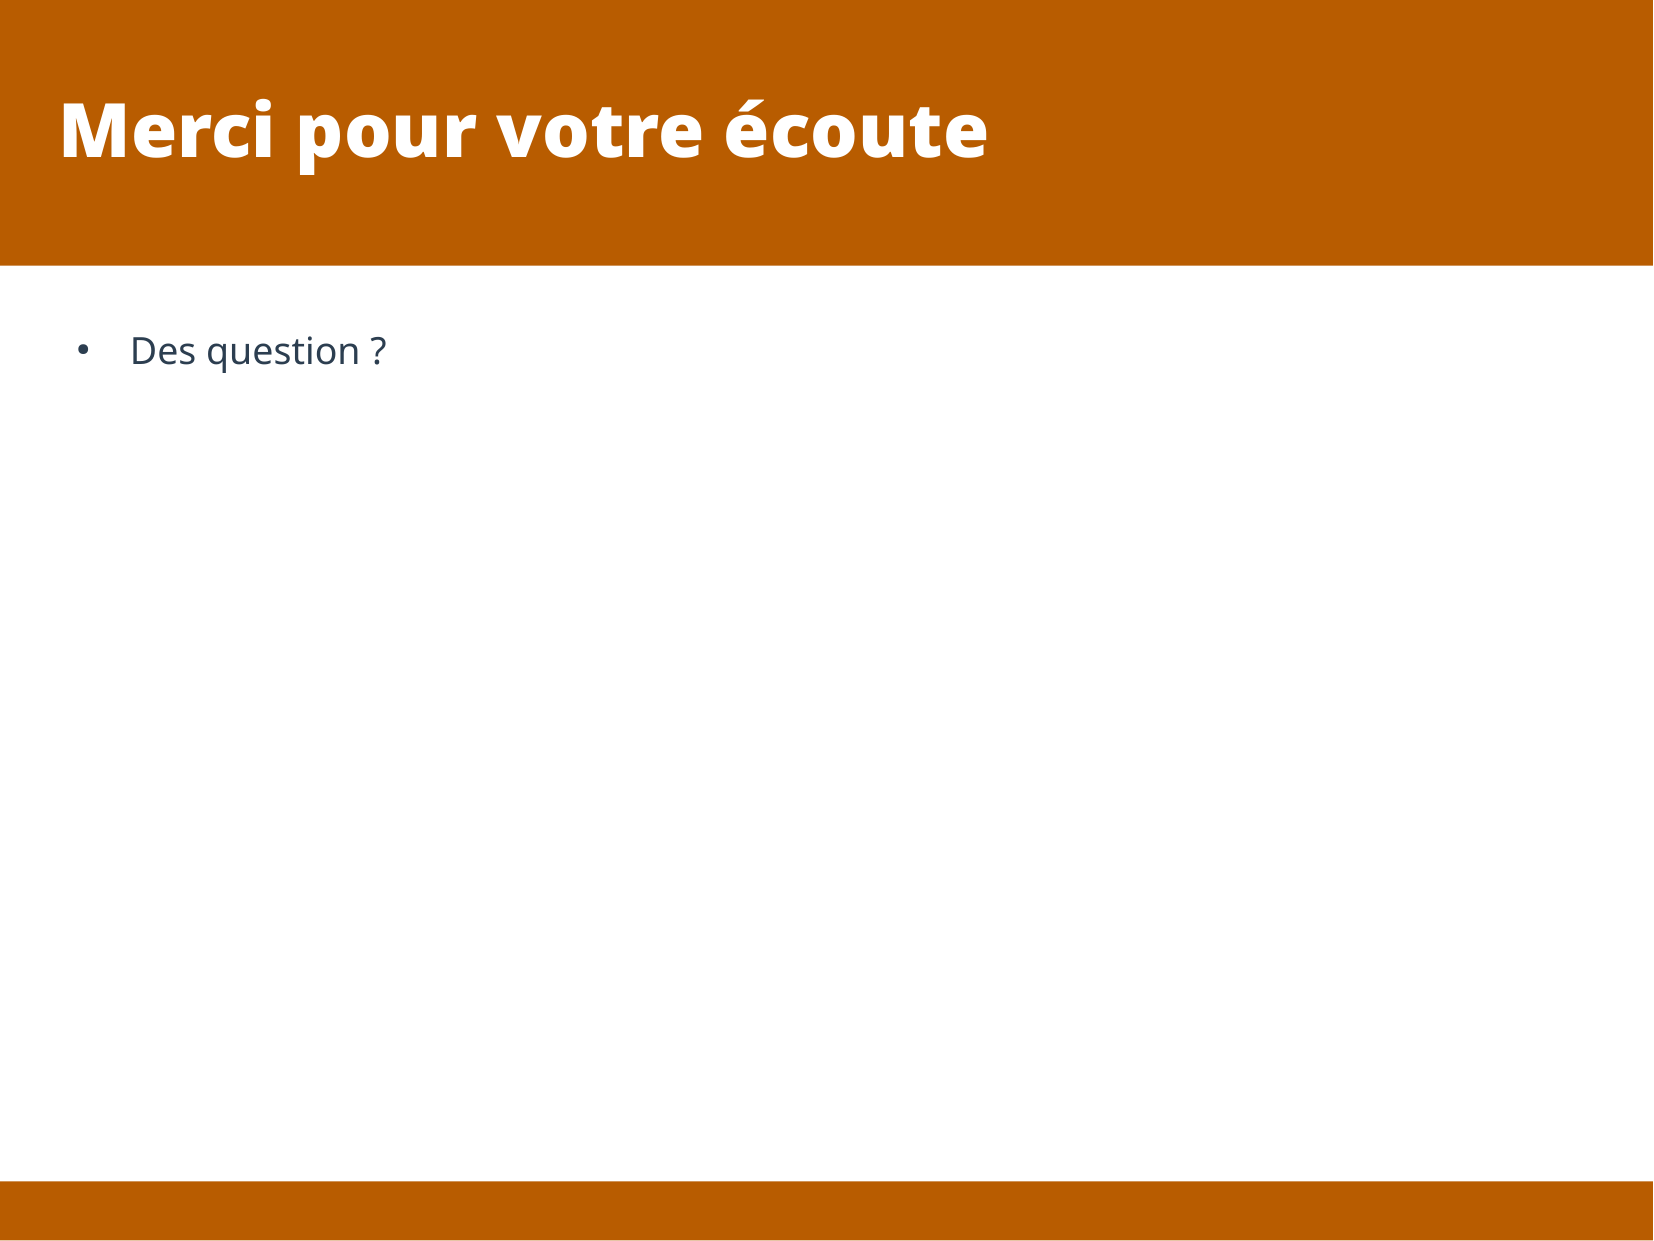

# Merci pour votre écoute
Des question ?